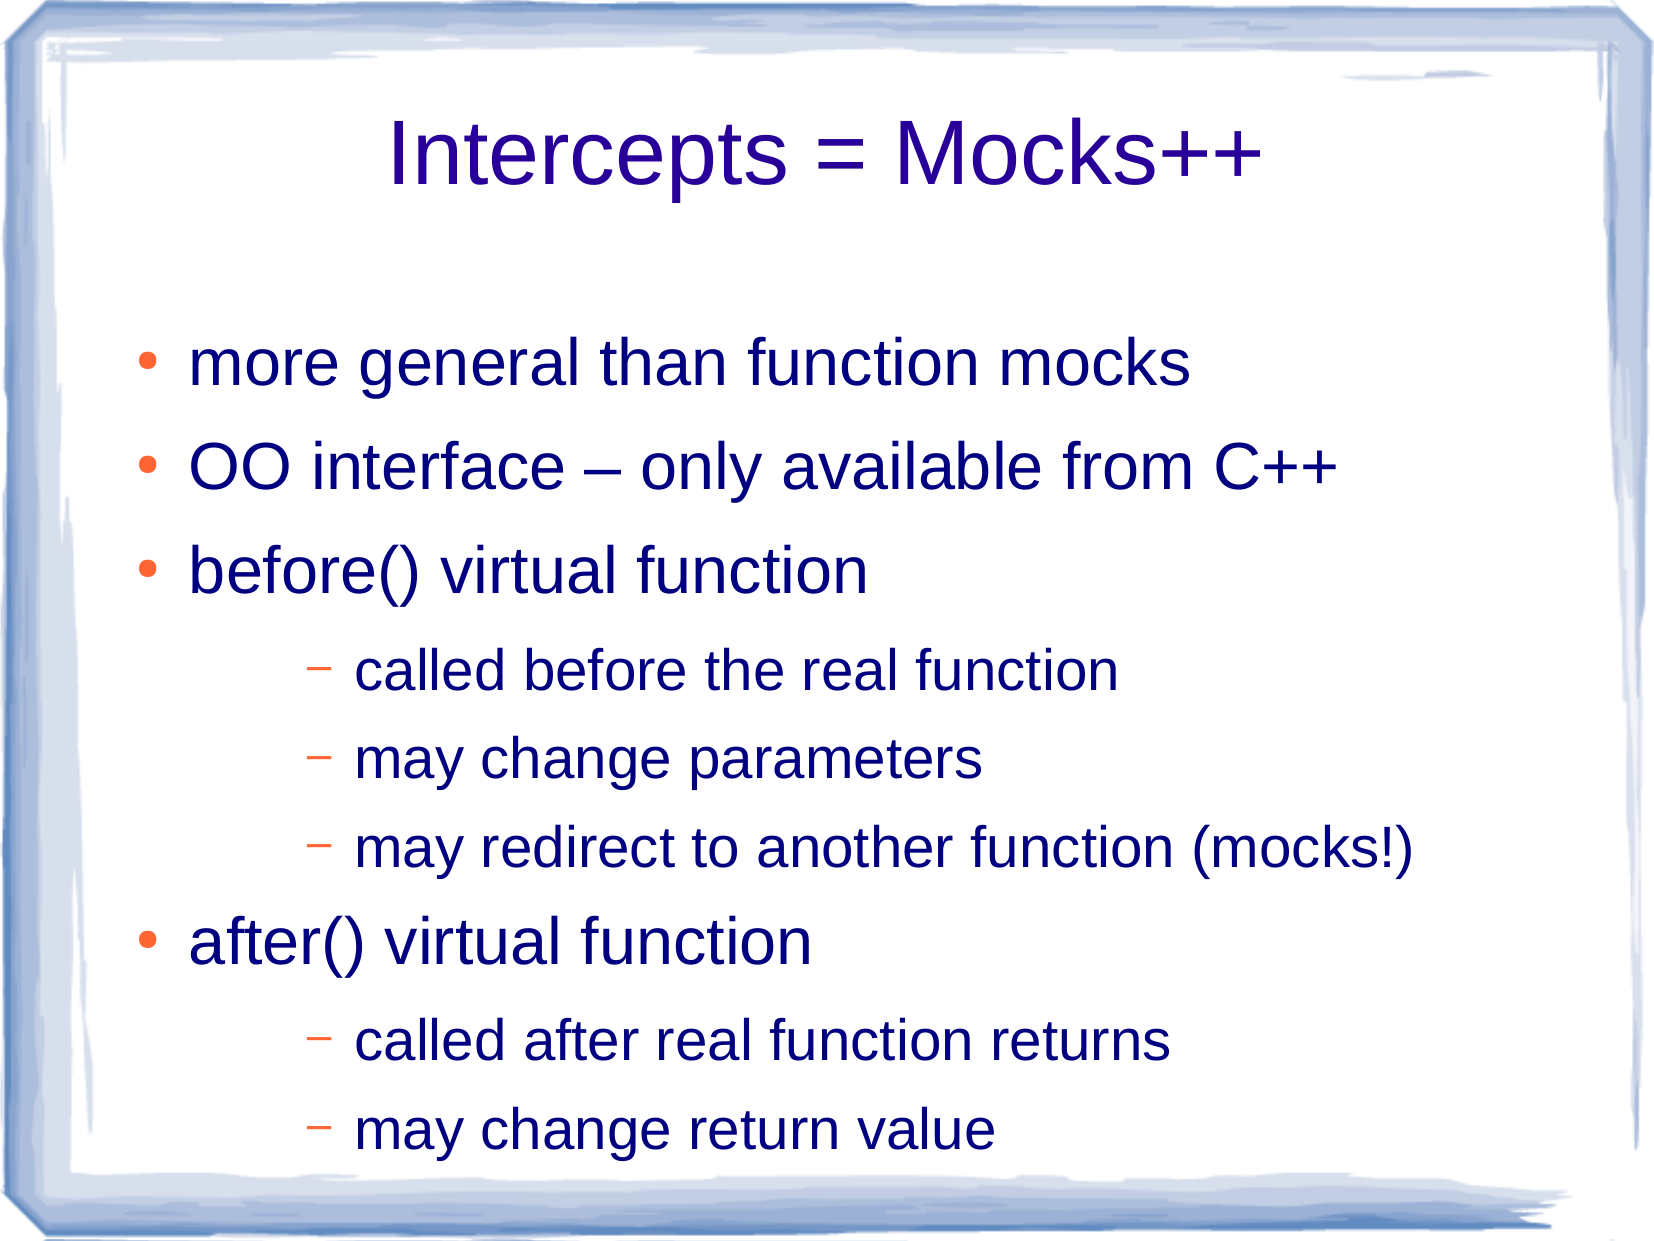

# Intercepts = Mocks++
more general than function mocks
OO interface – only available from C++
before() virtual function
called before the real function
may change parameters
may redirect to another function (mocks!)
after() virtual function
called after real function returns
may change return value